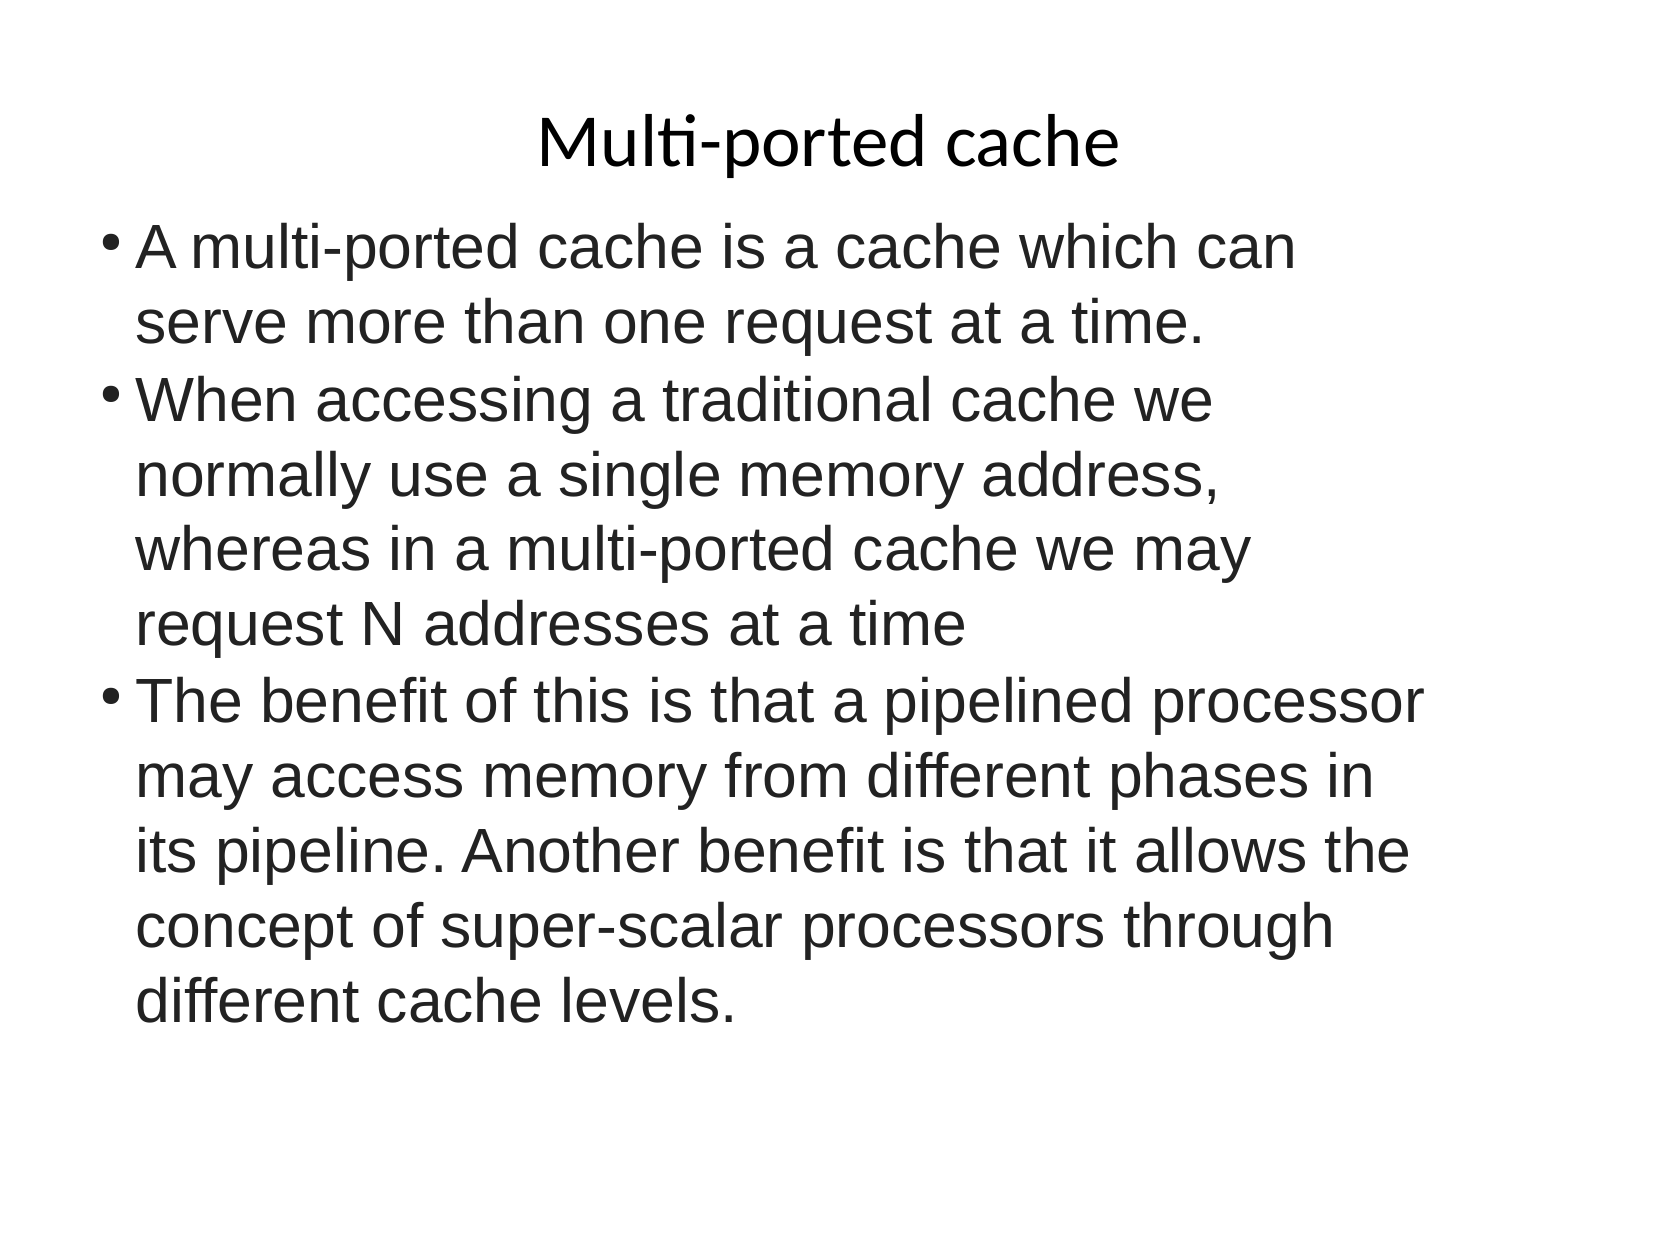

# Multi-ported cache
A multi-ported cache is a cache which can serve more than one request at a time.
When accessing a traditional cache we normally use a single memory address, whereas in a multi-ported cache we may request N addresses at a time
The benefit of this is that a pipelined processor may access memory from different phases in its pipeline. Another benefit is that it allows the concept of super-scalar processors through different cache levels.